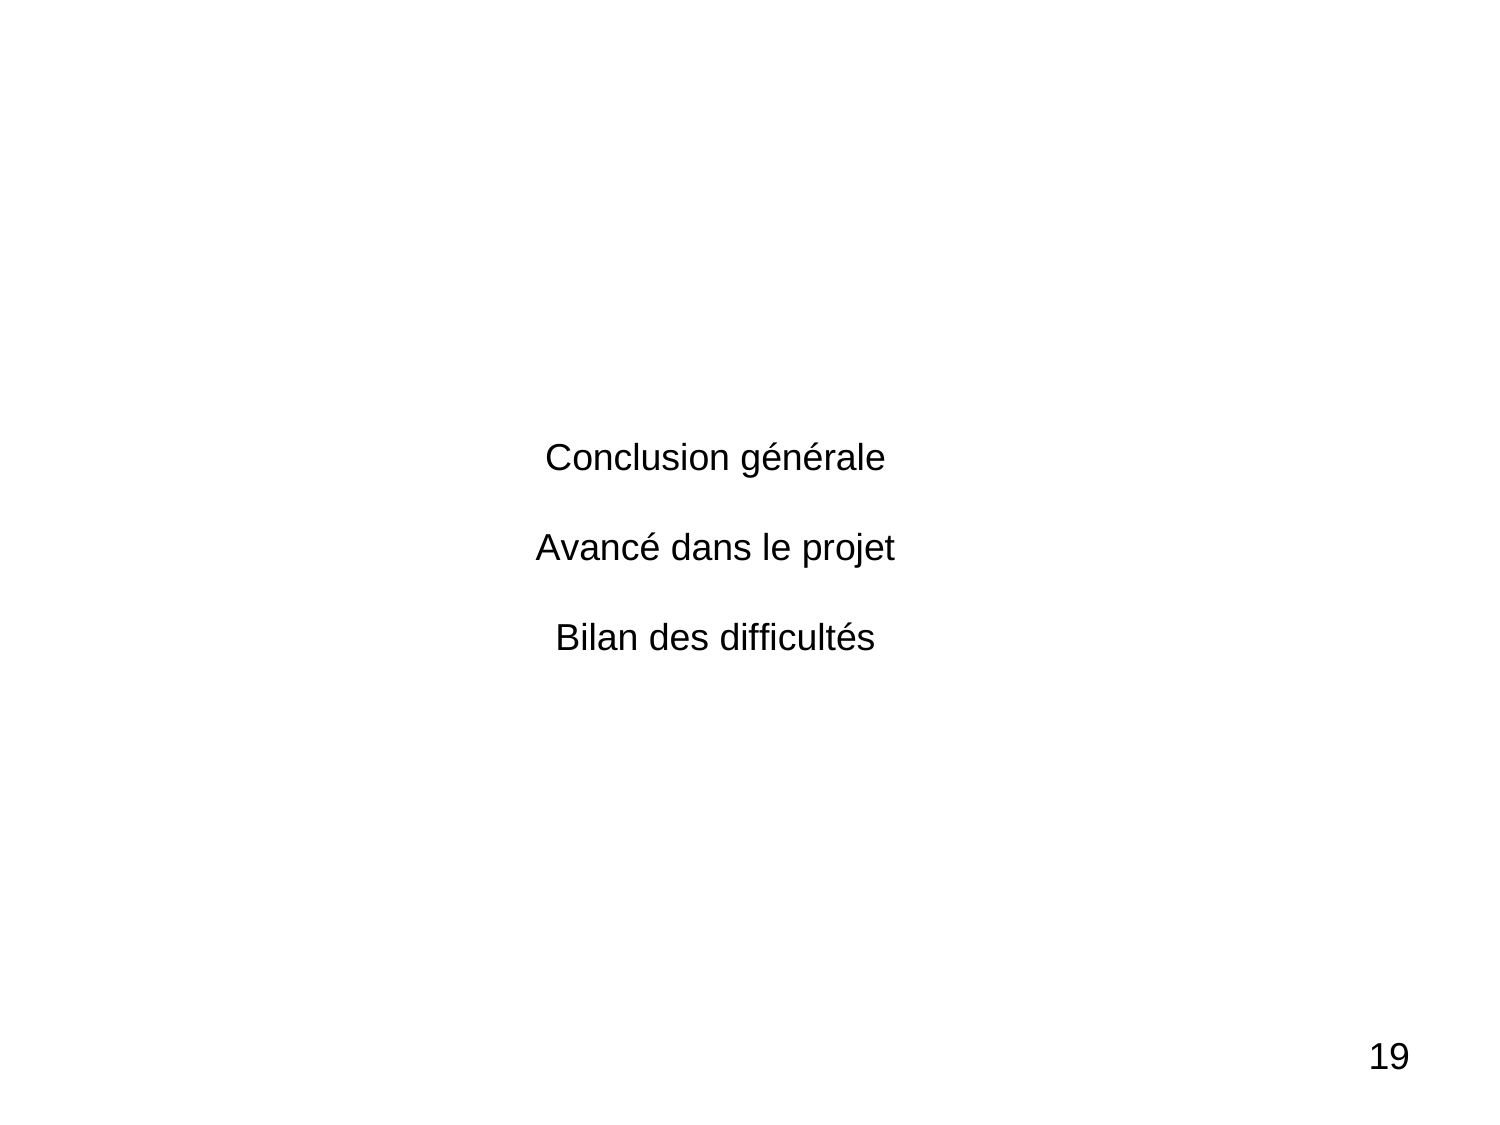

Conclusion générale
Avancé dans le projet
Bilan des difficultés
19